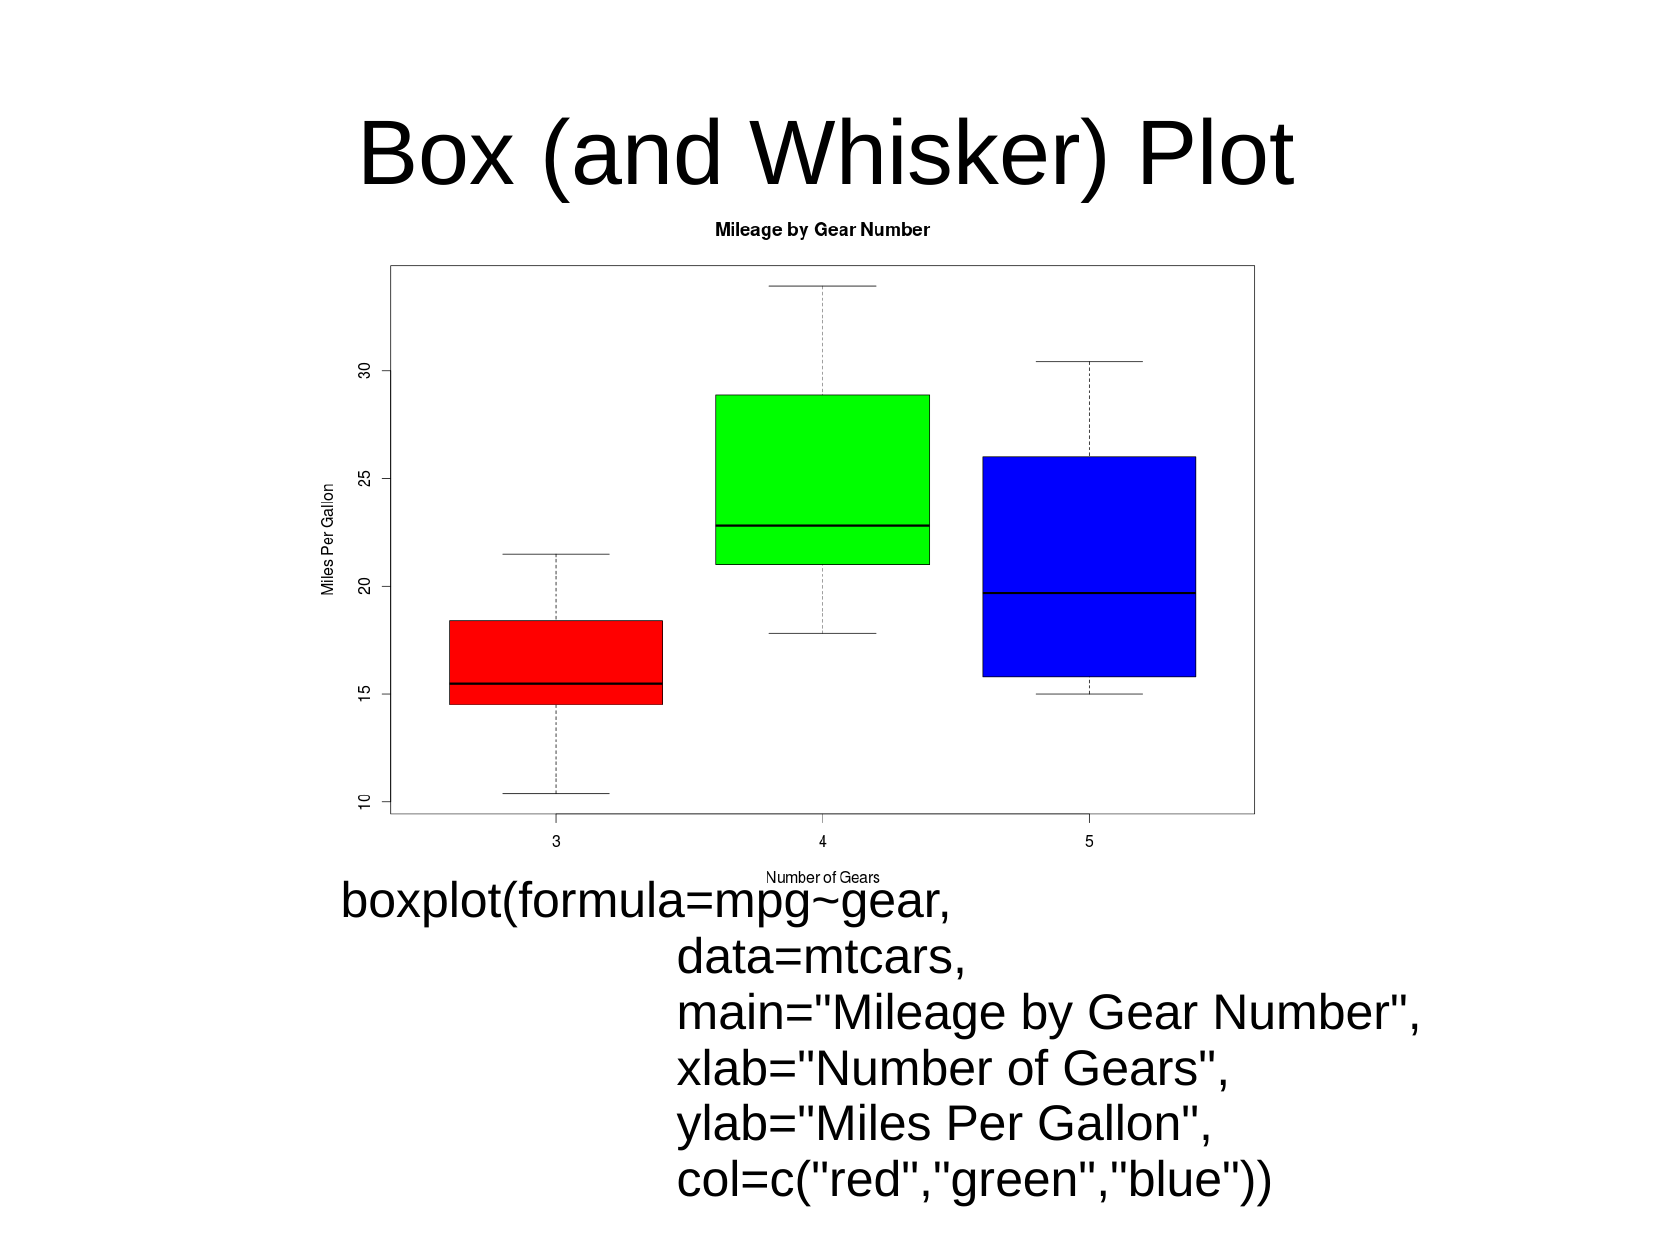

# Box (and Whisker) Plot
boxplot(formula=mpg~gear,
 data=mtcars,
 main="Mileage by Gear Number",
 xlab="Number of Gears",
 ylab="Miles Per Gallon",
 col=c("red","green","blue"))